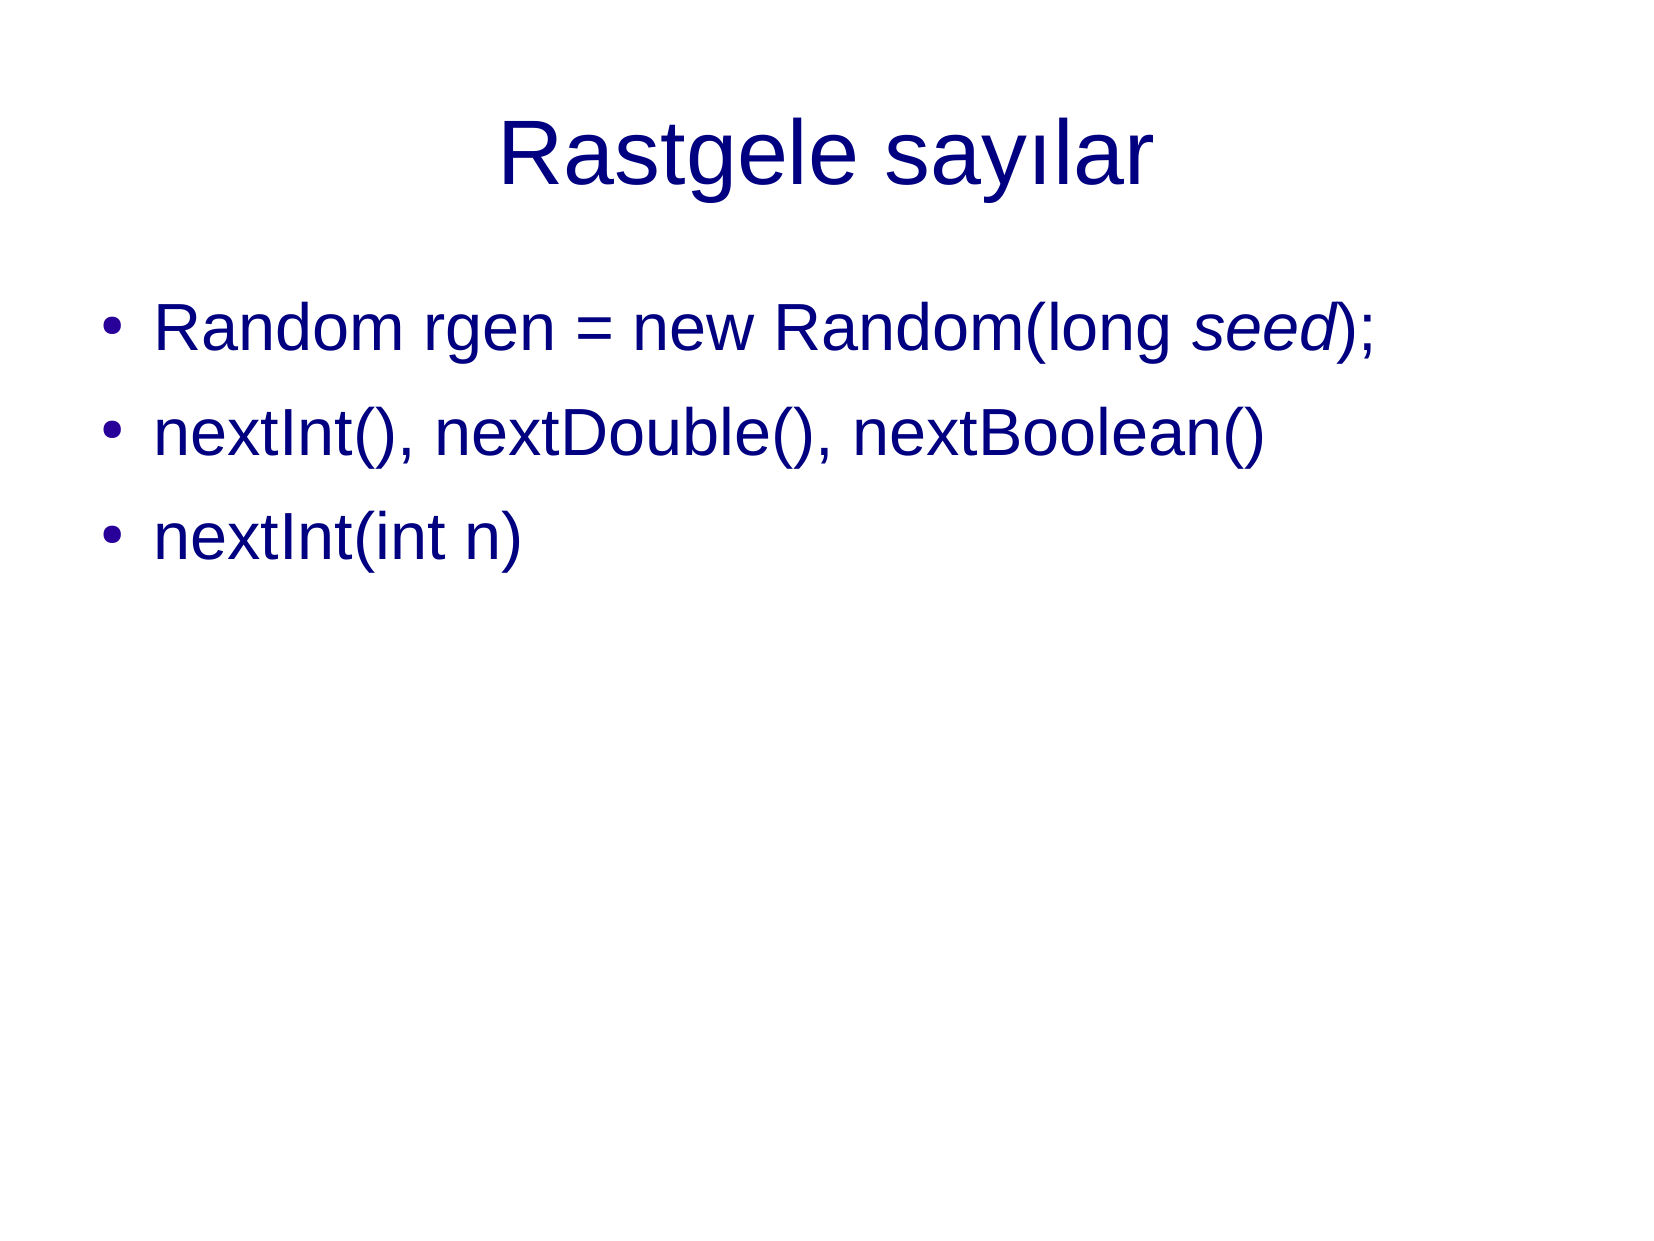

# Rastgele sayılar
Random rgen = new Random(long seed);
nextInt(), nextDouble(), nextBoolean()
nextInt(int n)